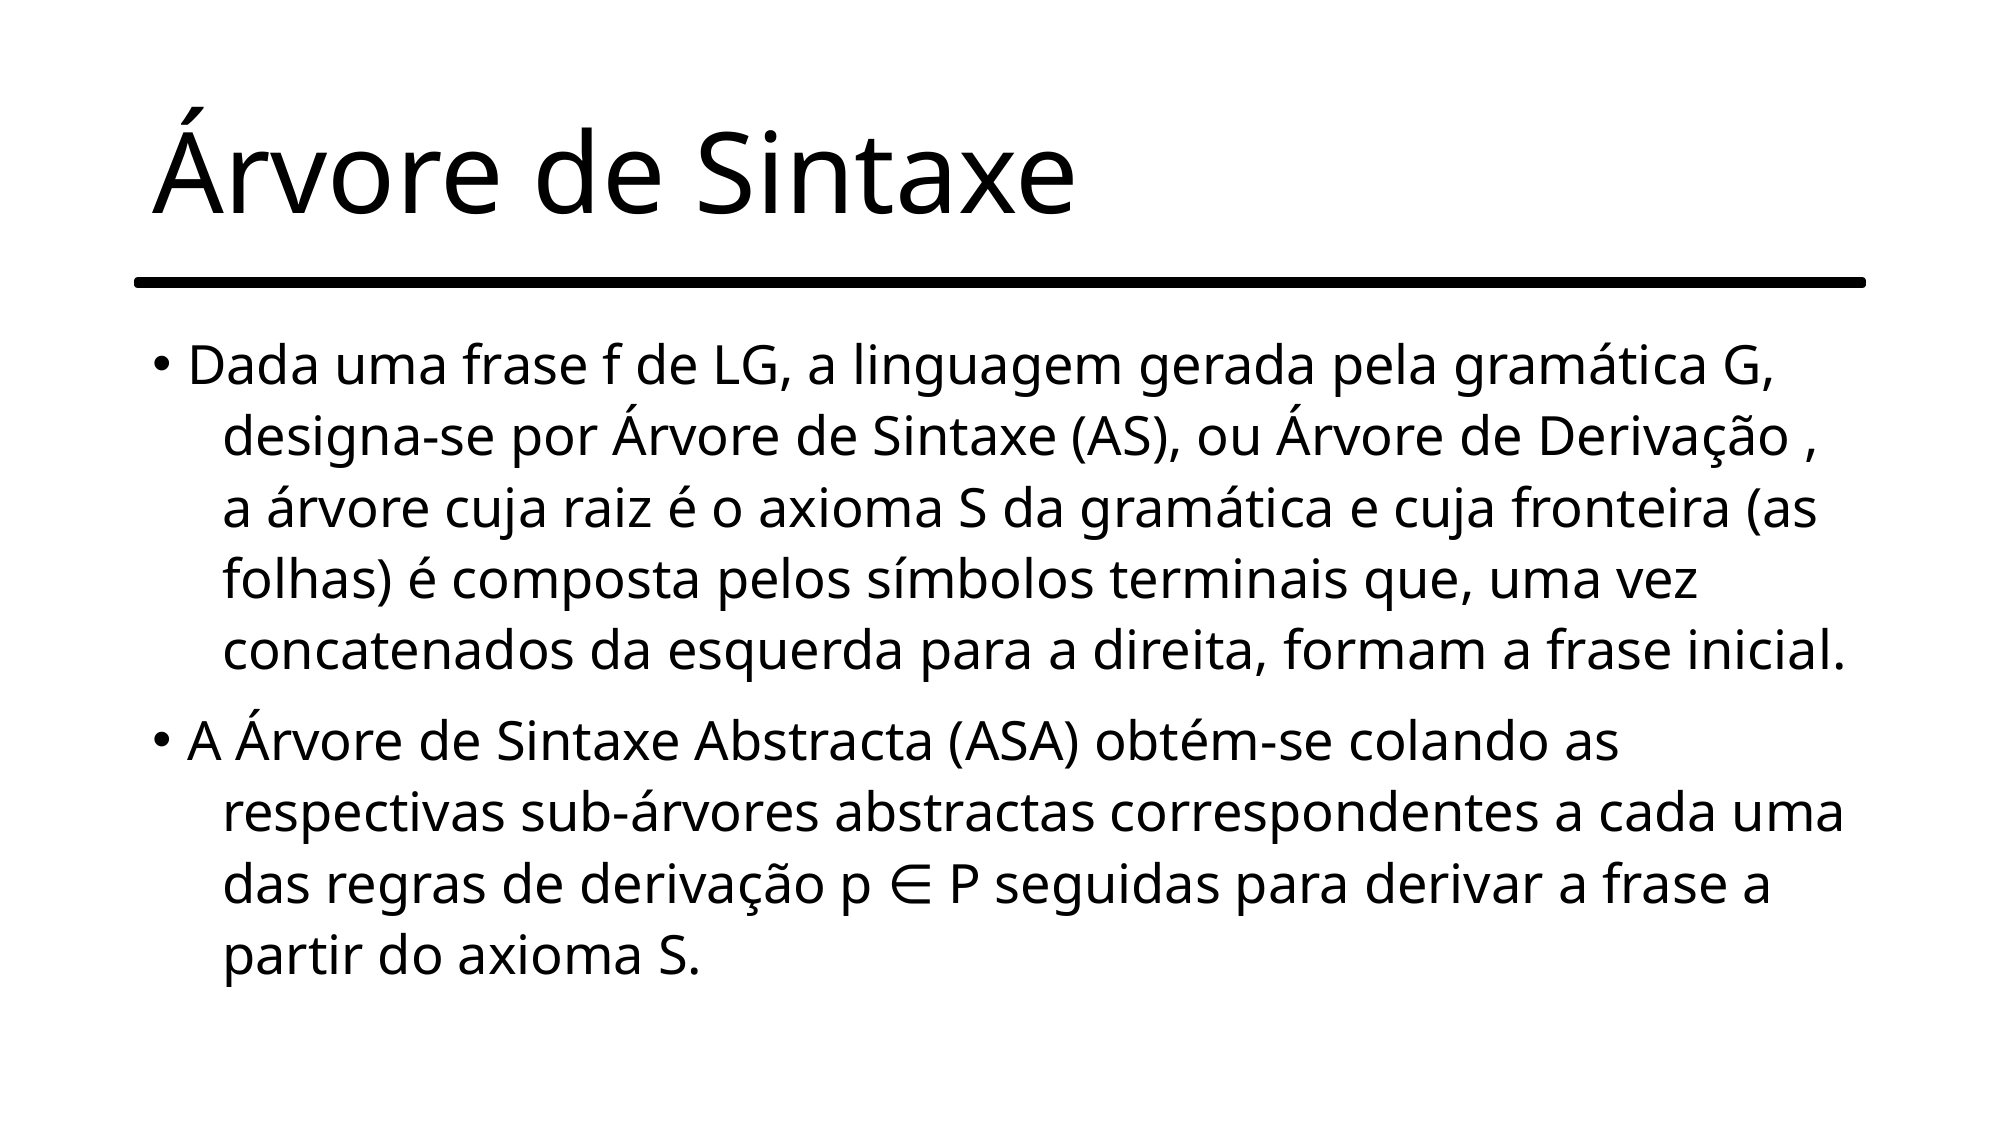

# Árvore de Sintaxe
Dada uma frase f de LG, a linguagem gerada pela gramática G, designa-se por Árvore de Sintaxe (AS), ou Árvore de Derivação , a árvore cuja raiz é o axioma S da gramática e cuja fronteira (as folhas) é composta pelos símbolos terminais que, uma vez concatenados da esquerda para a direita, formam a frase inicial.
A Árvore de Sintaxe Abstracta (ASA) obtém-se colando as respectivas sub-árvores abstractas correspondentes a cada uma das regras de derivação p ∈ P seguidas para derivar a frase a partir do axioma S.